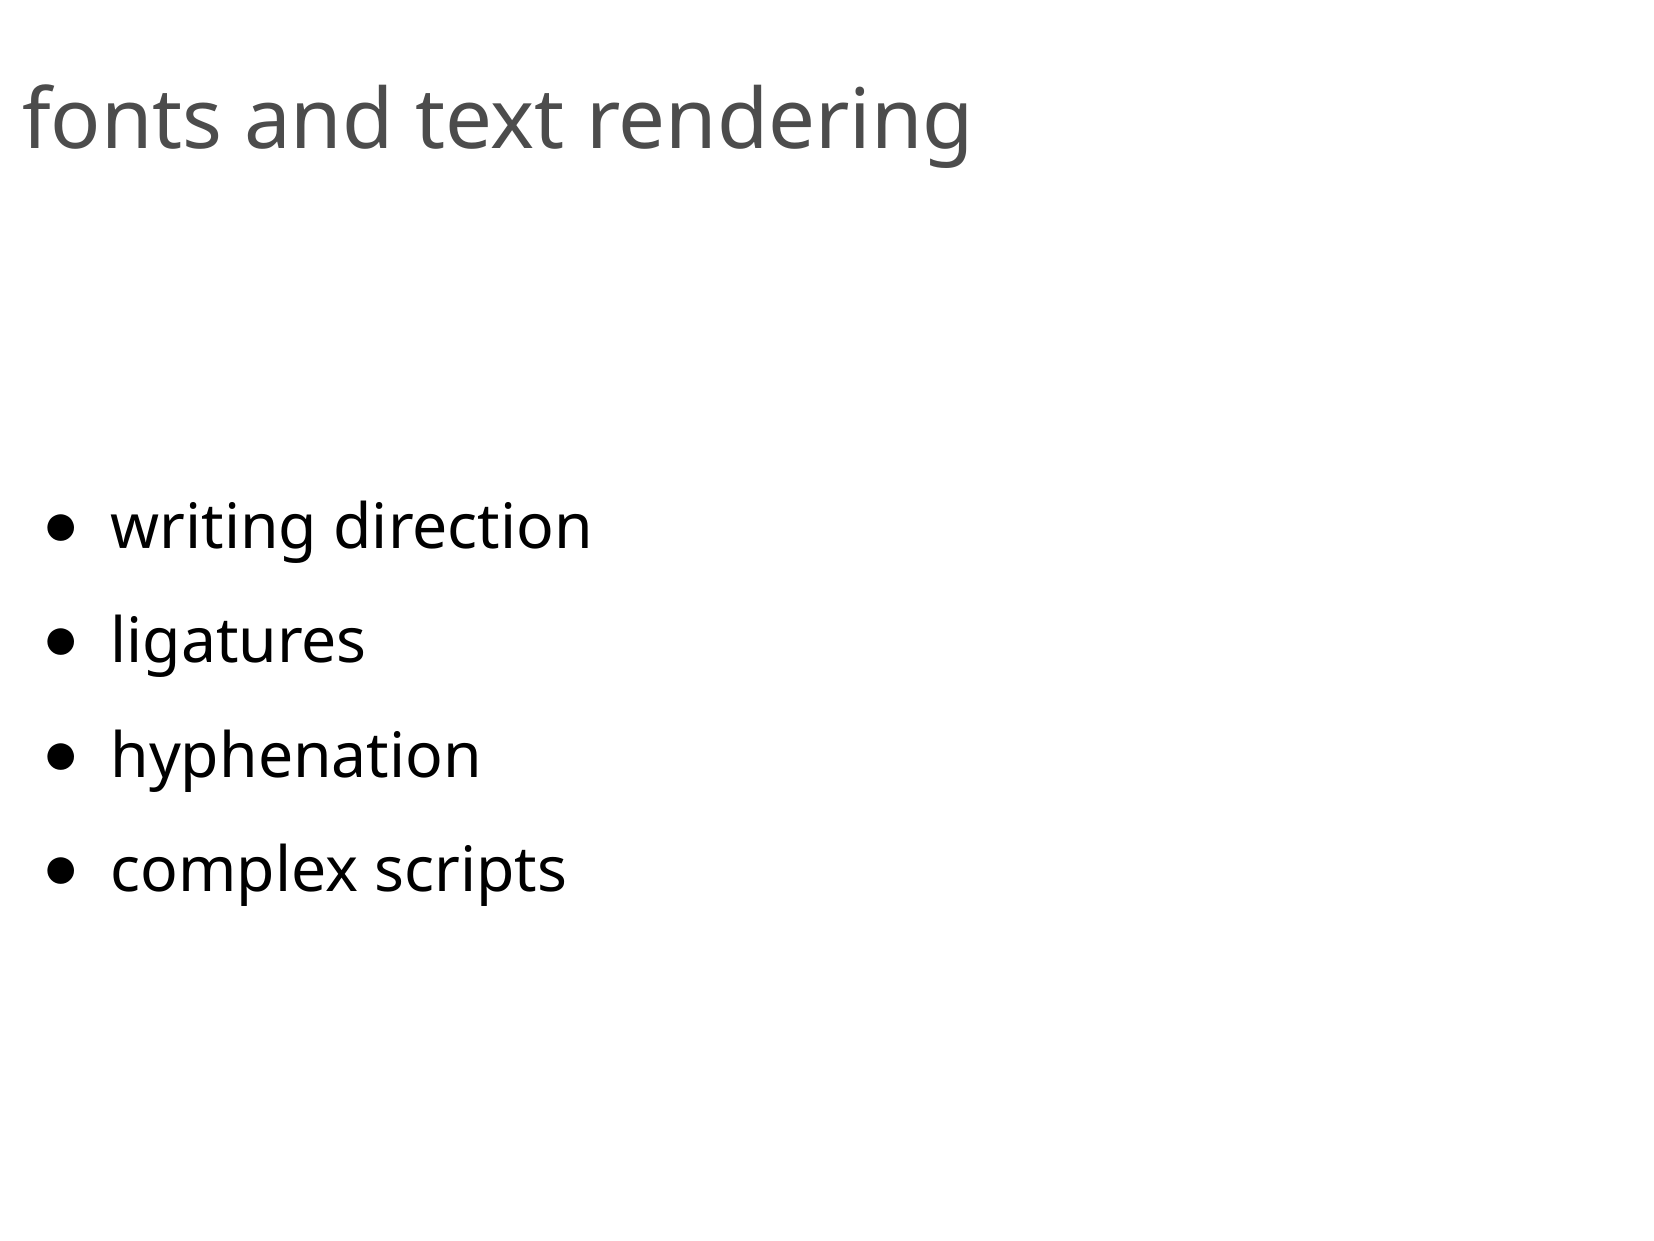

# fonts and text rendering
writing direction
ligatures
hyphenation
complex scripts